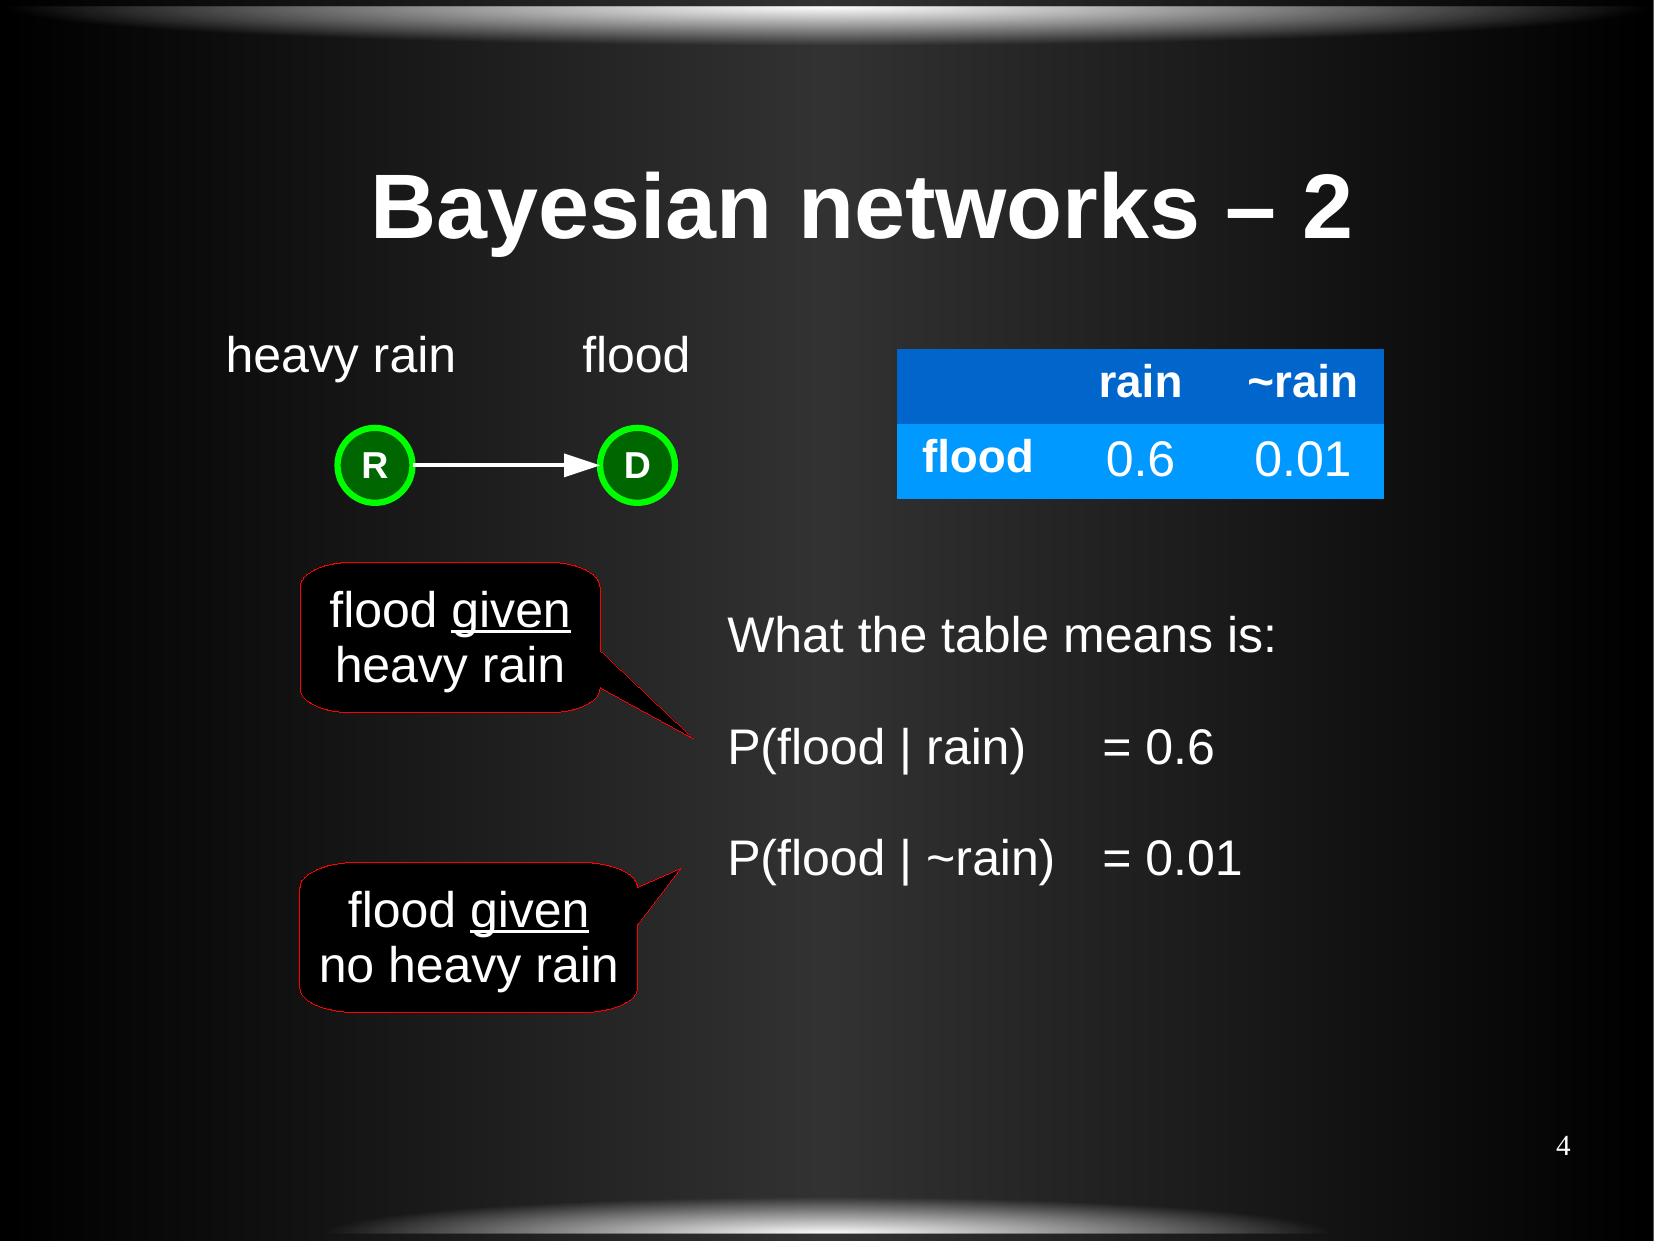

# Bayesian networks – 2
heavy rain
flood
| | rain | ~rain |
| --- | --- | --- |
| flood | 0.6 | 0.01 |
R
D
flood given
heavy rain
What the table means is:
P(flood | rain)		= 0.6
P(flood | ~rain)	= 0.01
flood given
no heavy rain
4